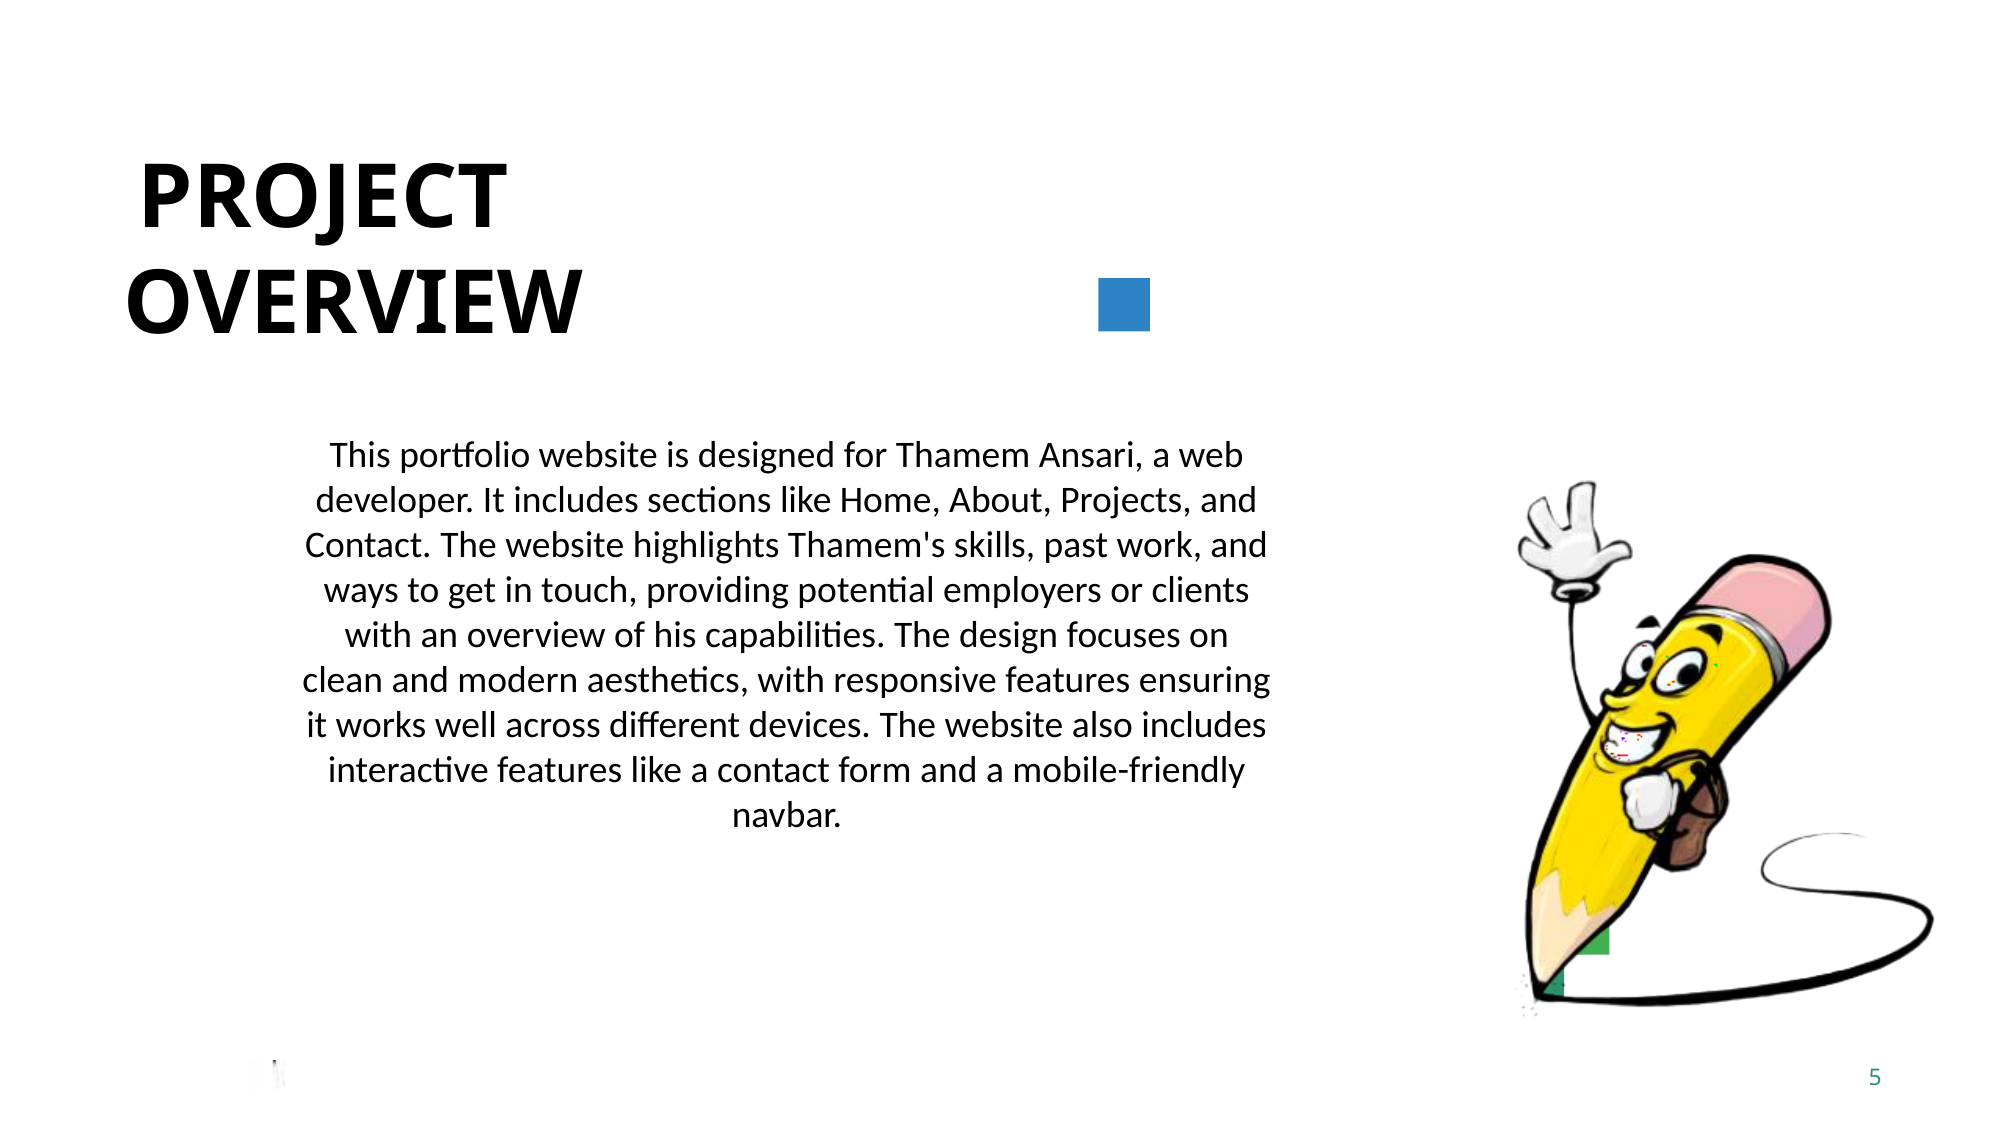

# PROJECT	OVERVIEW
This portfolio website is designed for Thamem Ansari, a web developer. It includes sections like Home, About, Projects, and Contact. The website highlights Thamem's skills, past work, and ways to get in touch, providing potential employers or clients with an overview of his capabilities. The design focuses on clean and modern aesthetics, with responsive features ensuring it works well across different devices. The website also includes interactive features like a contact form and a mobile-friendly navbar.